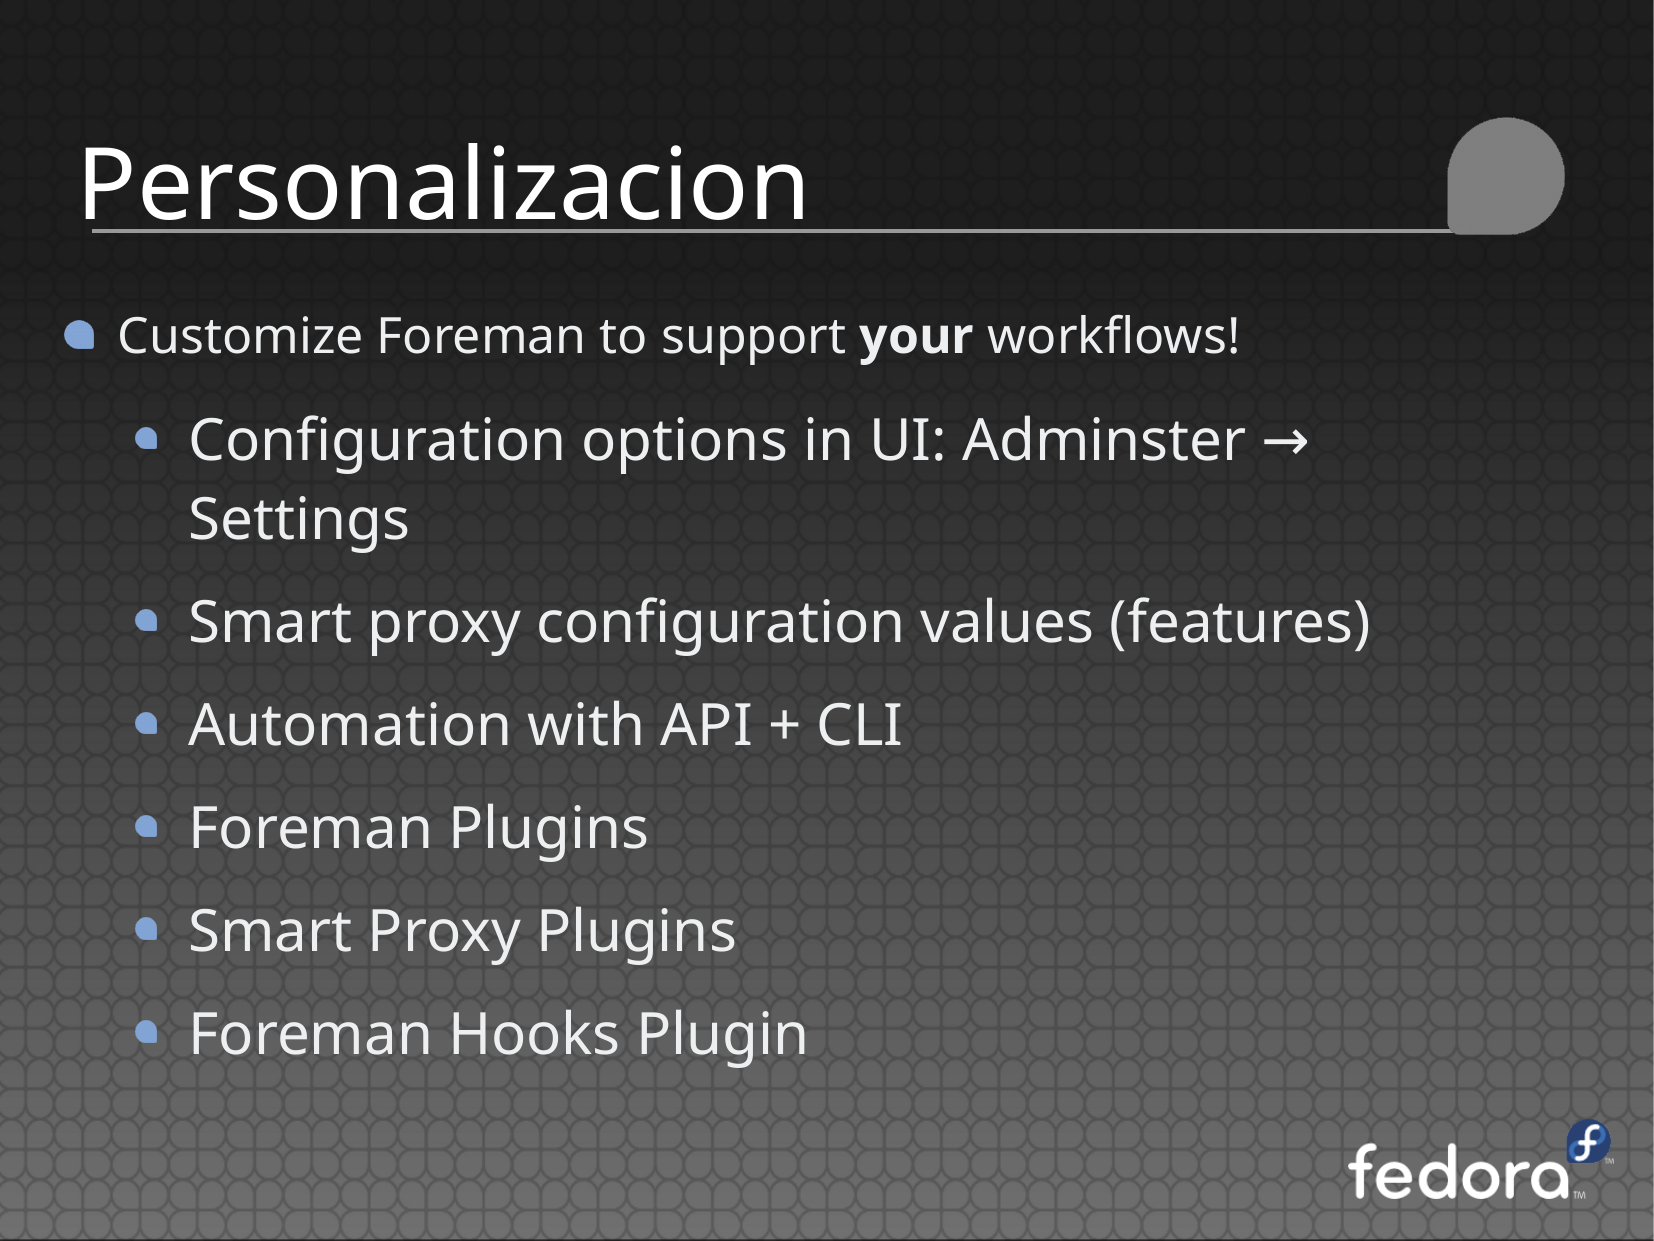

# Personalizacion
Customize Foreman to support your workflows!
Configuration options in UI: Adminster → Settings
Smart proxy configuration values (features)
Automation with API + CLI
Foreman Plugins
Smart Proxy Plugins
Foreman Hooks Plugin